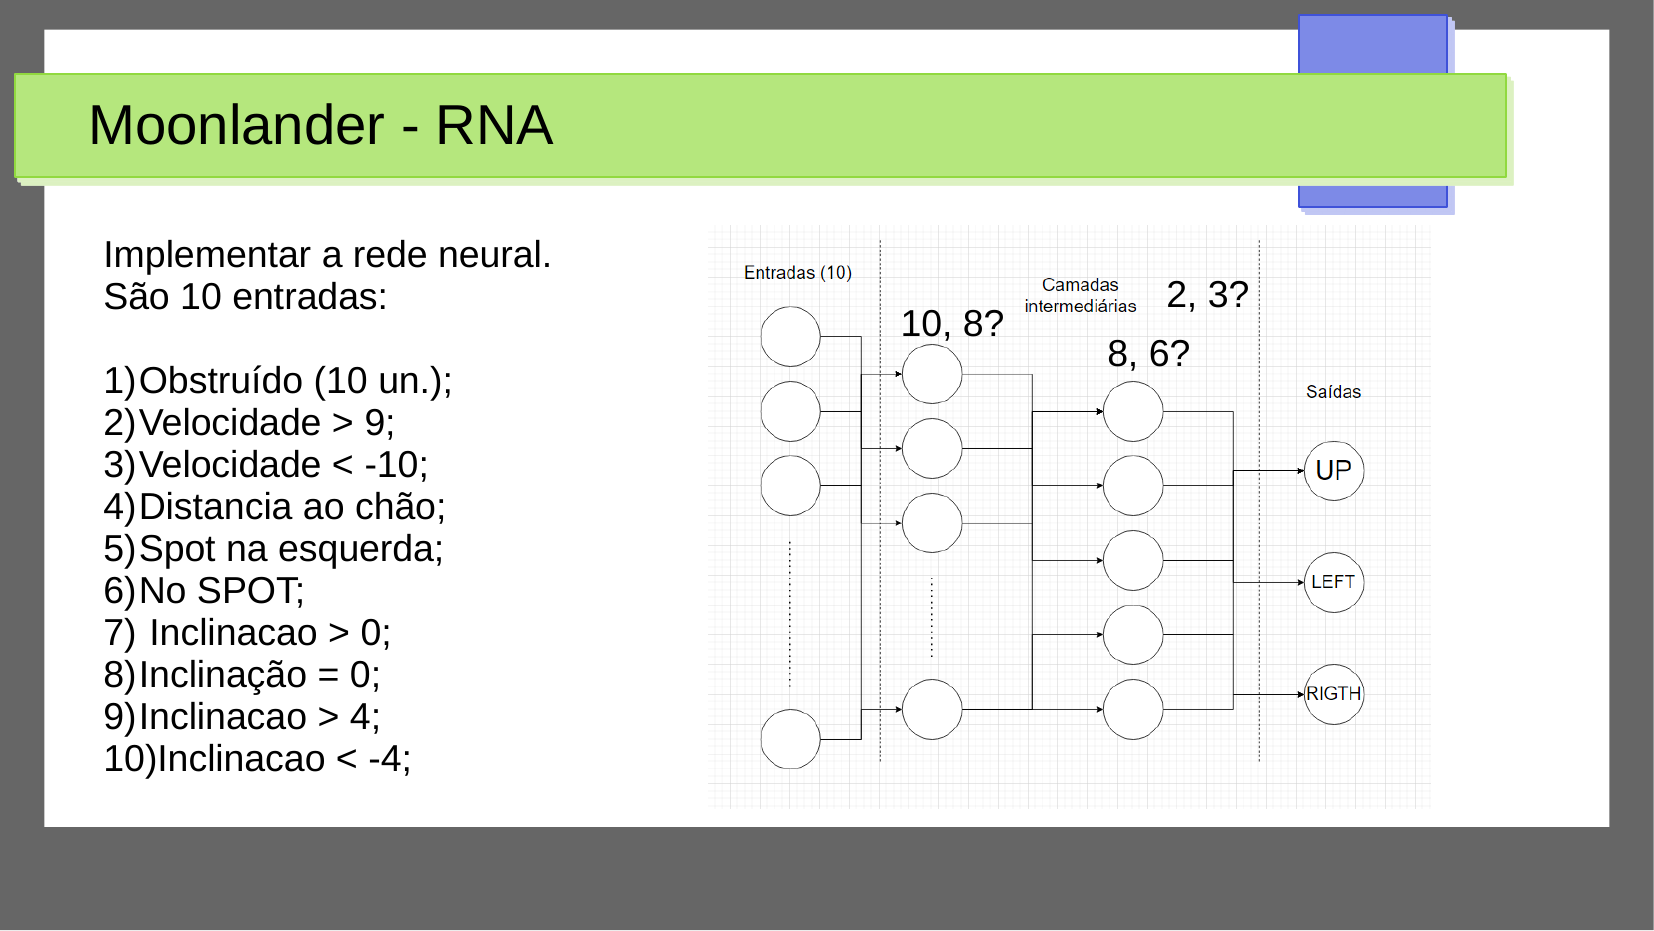

# Moonlander - RNA
Implementar a rede neural.
São 10 entradas:
Obstruído (10 un.);
Velocidade > 9;
Velocidade < -10;
Distancia ao chão;
Spot na esquerda;
No SPOT;
 Inclinacao > 0;
Inclinação = 0;
Inclinacao > 4;
Inclinacao < -4;
2, 3?
10, 8?
8, 6?